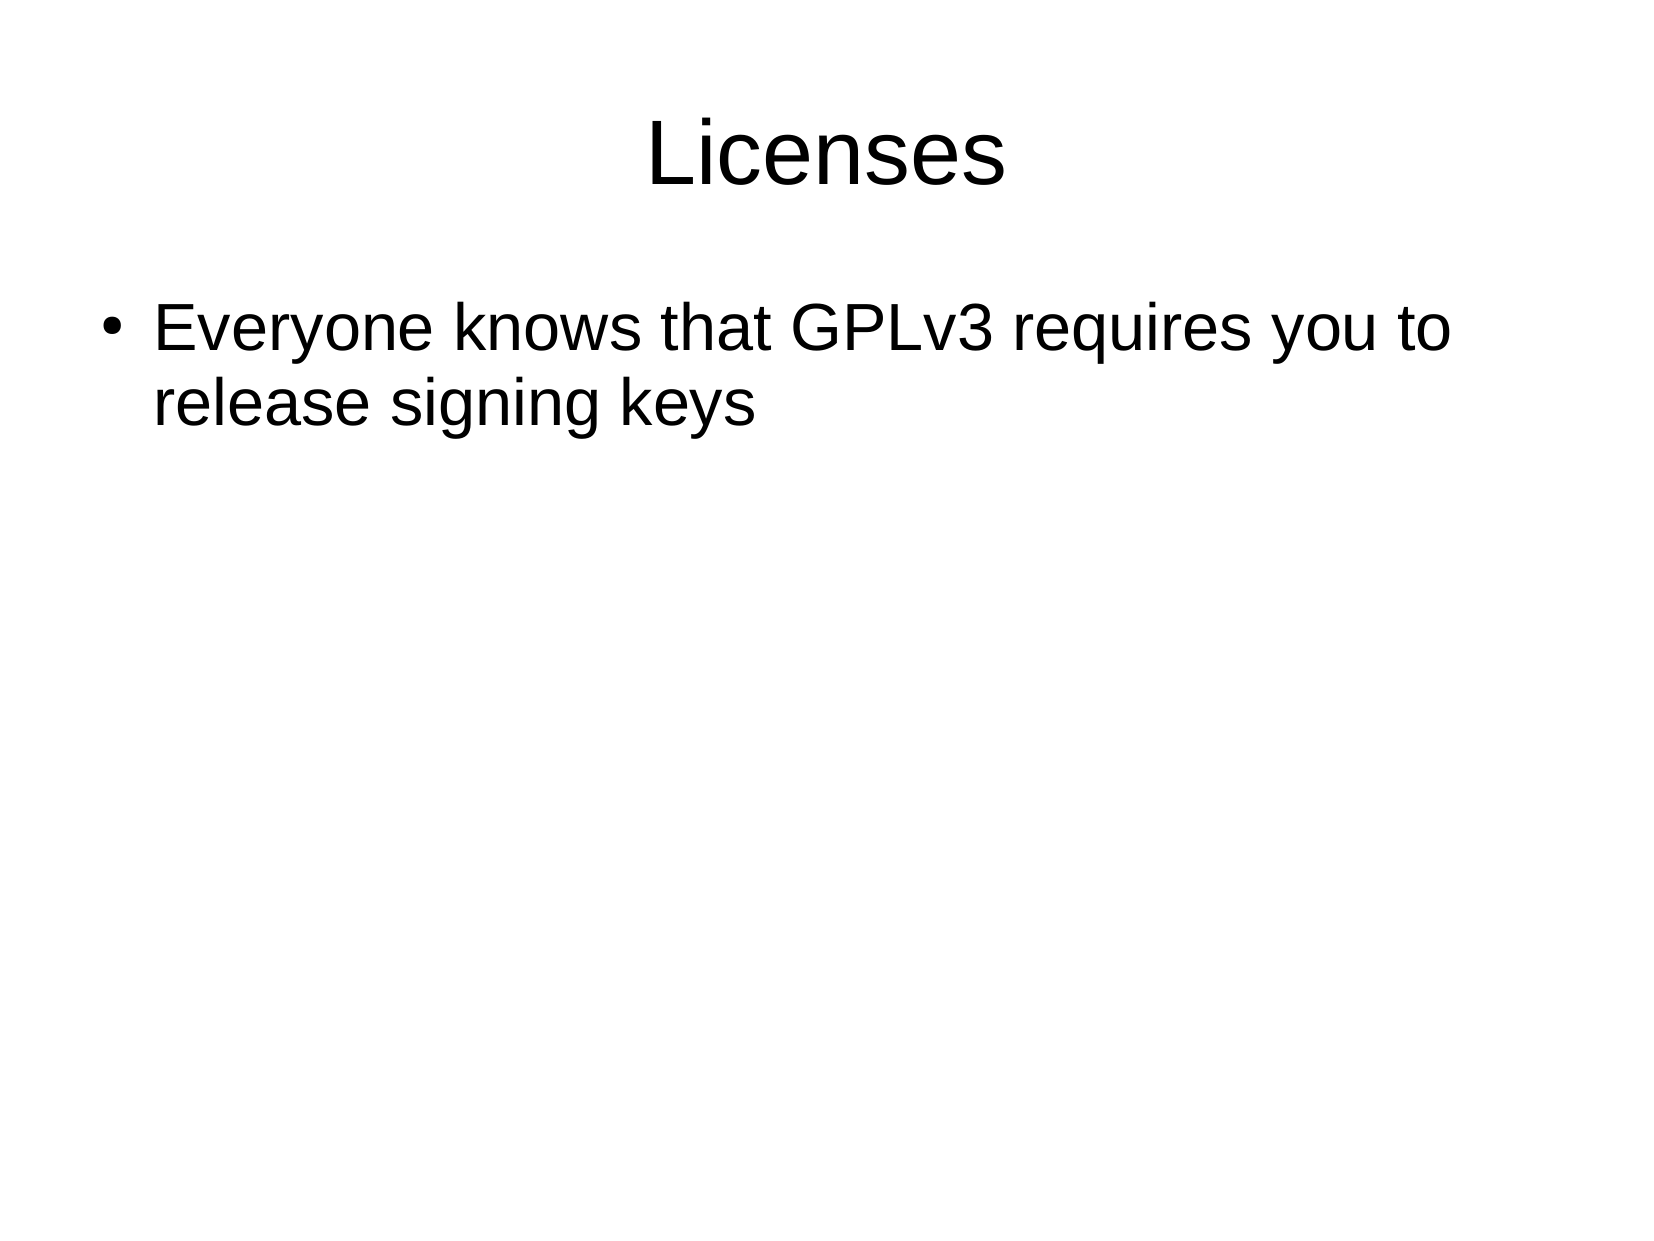

# Licenses
Everyone knows that GPLv3 requires you to release signing keys